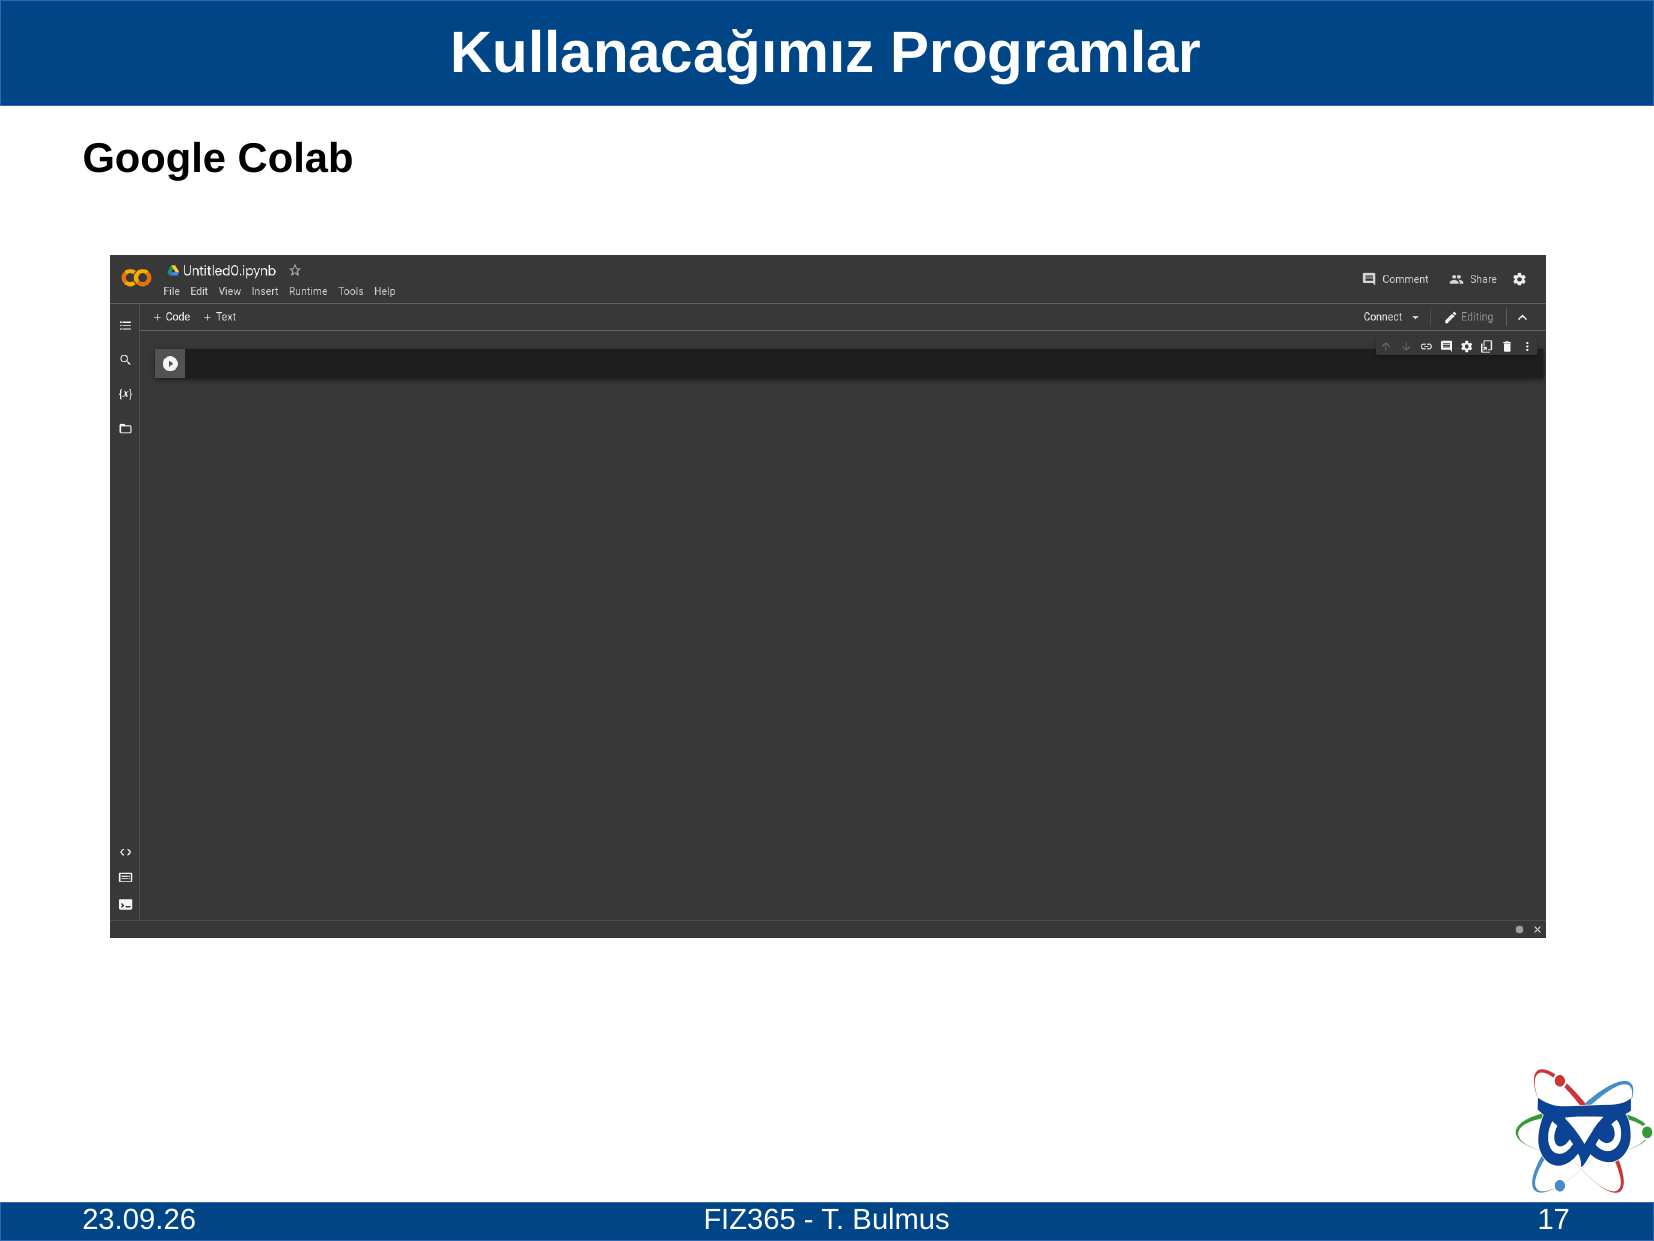

# Kullanacağımız Programlar
Google Colab
FIZ365 - T. Bulmus
17